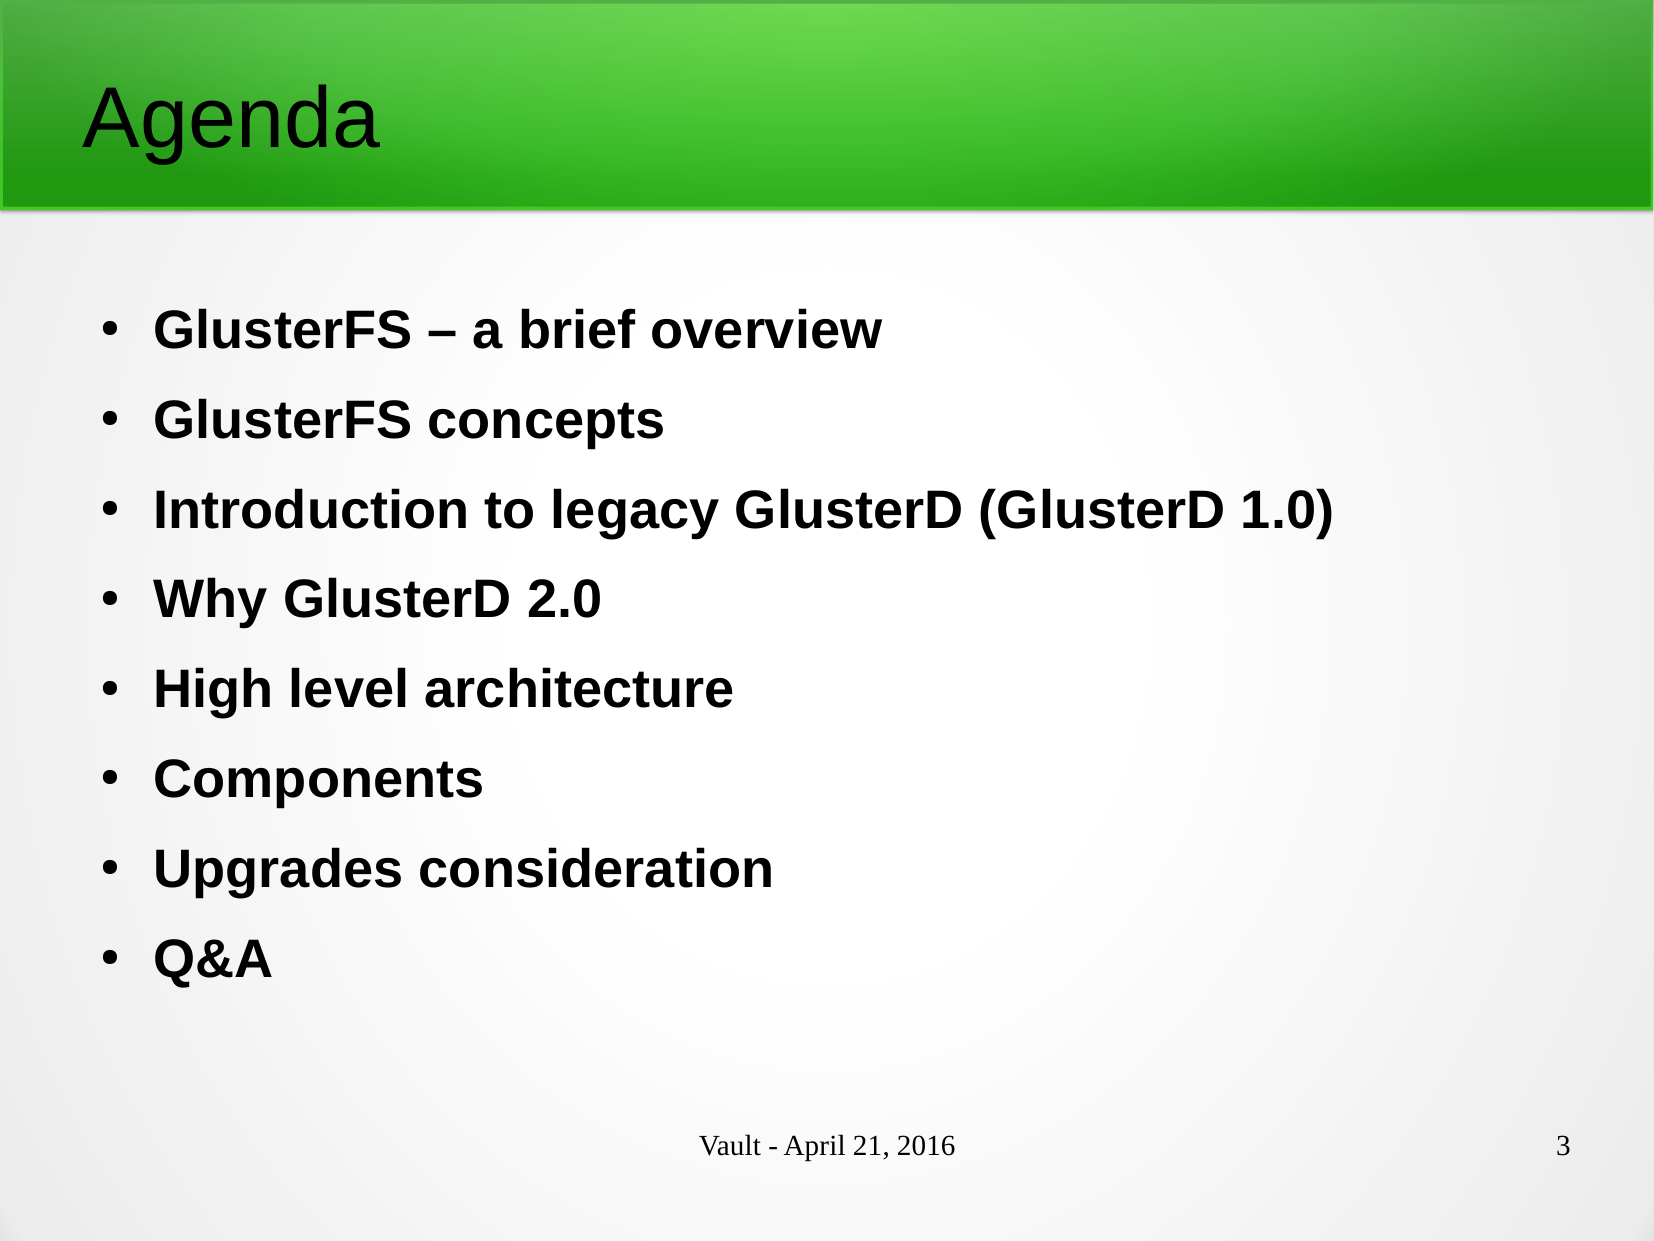

# Agenda
GlusterFS – a brief overview
GlusterFS concepts
Introduction to legacy GlusterD (GlusterD 1.0)
Why GlusterD 2.0
High level architecture
Components
Upgrades consideration
Q&A
Vault - April 21, 2016
3